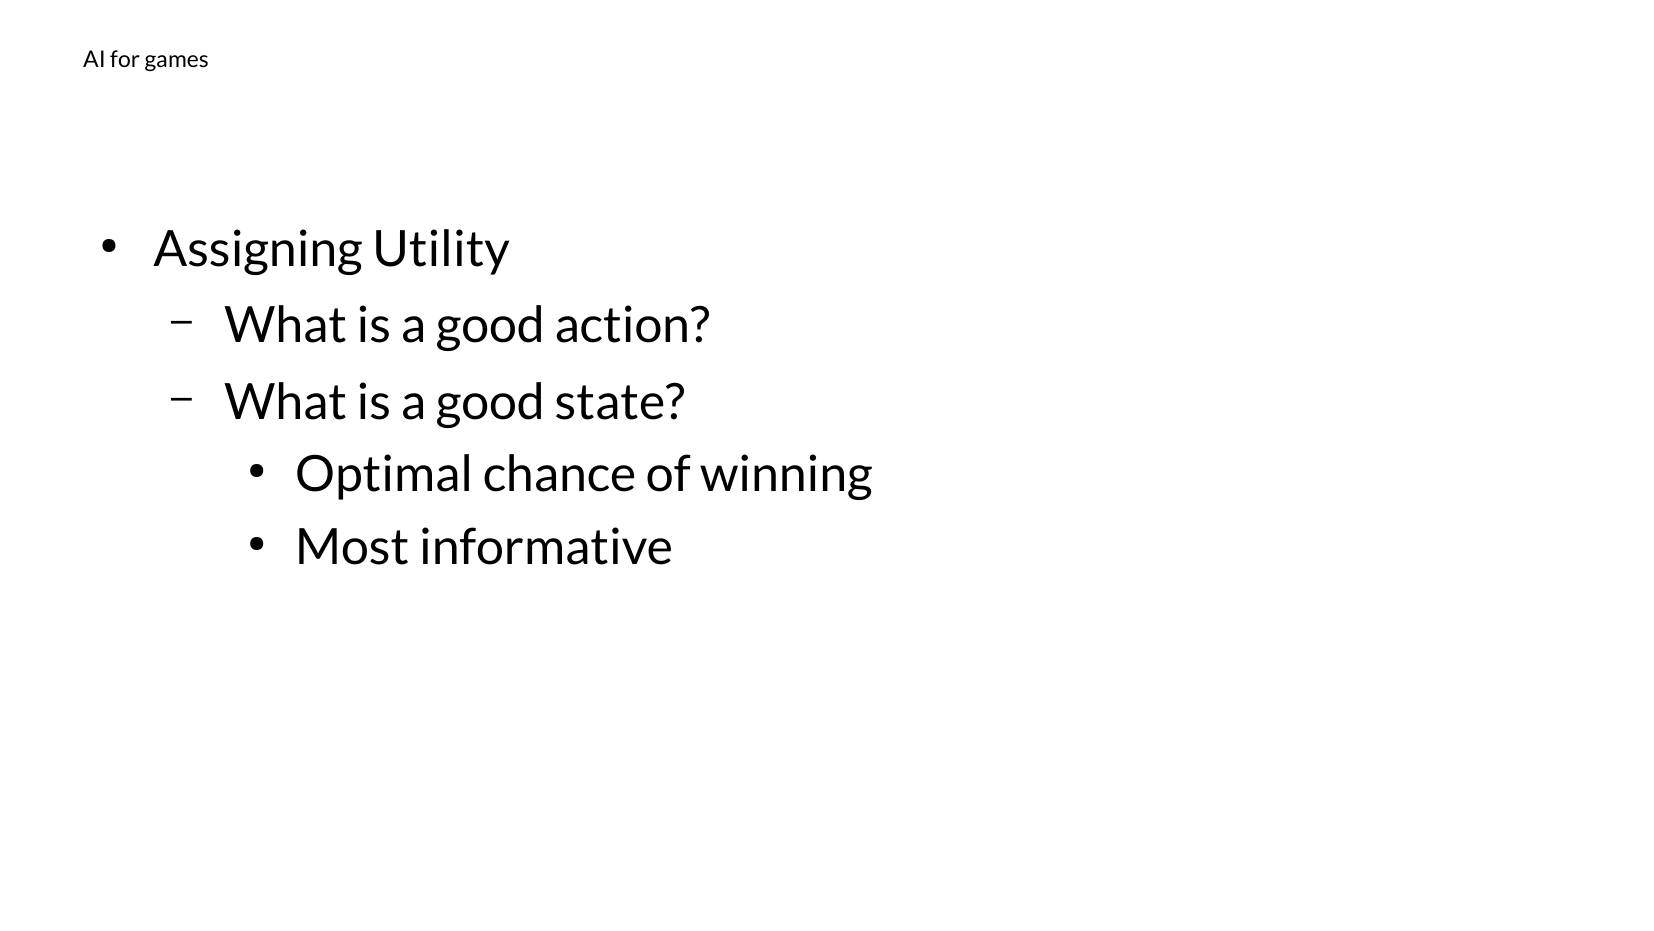

# AI for games
Assigning Utility
What is a good action?
What is a good state?
Optimal chance of winning
Most informative